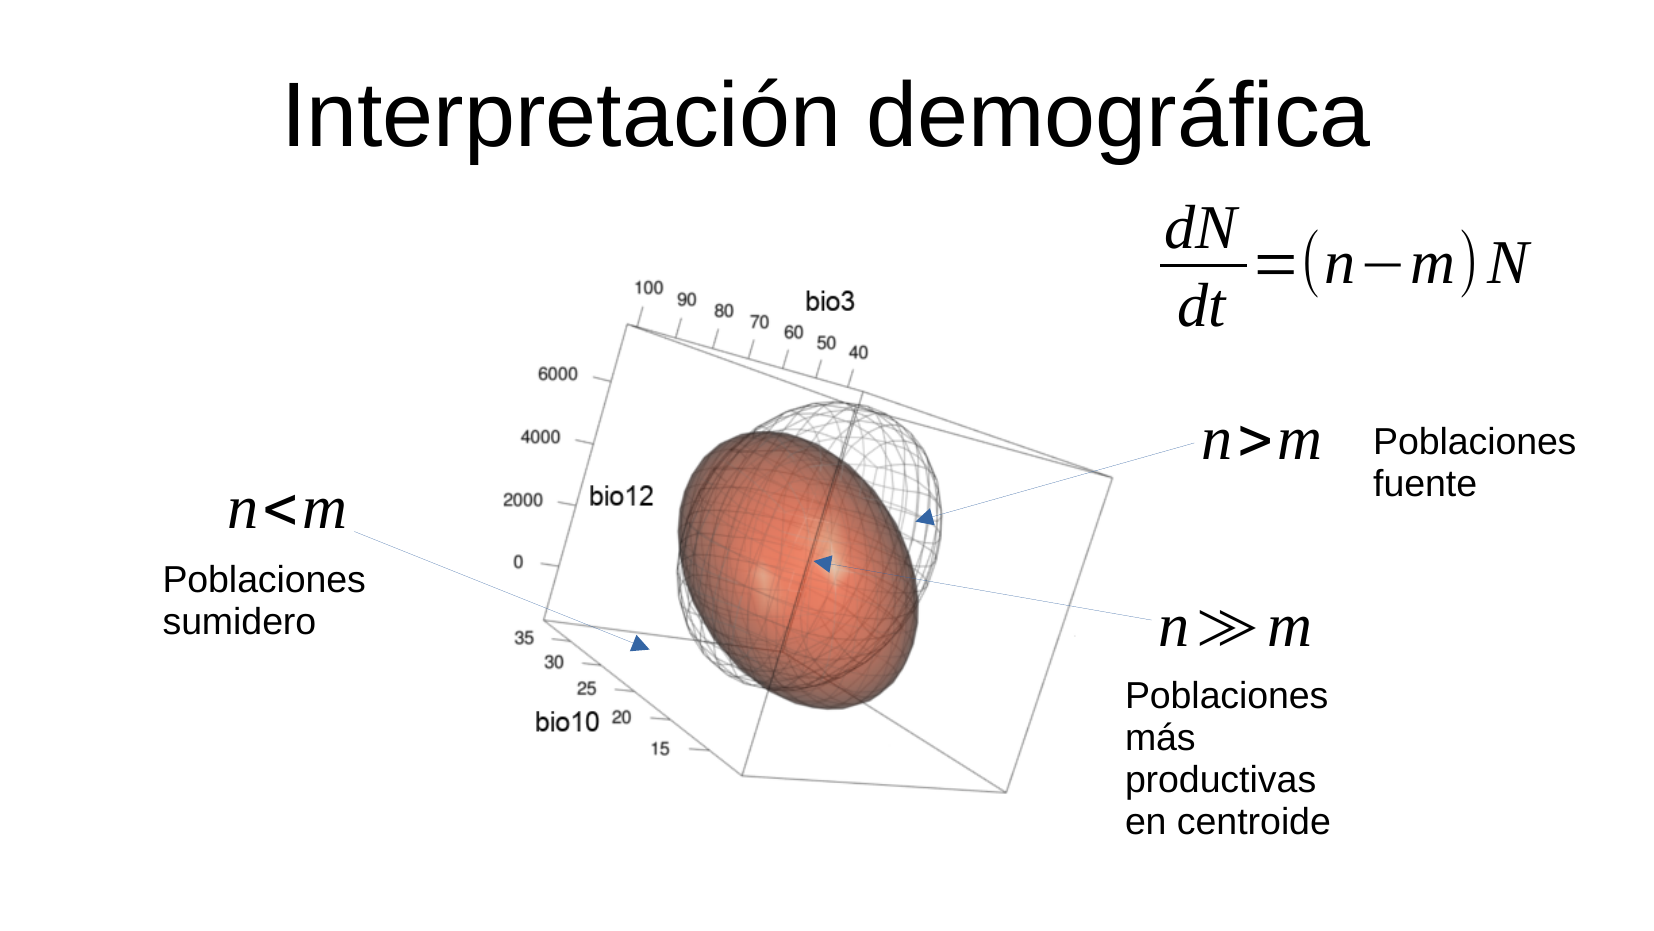

# Interpretación demográfica
Poblaciones fuente
Poblaciones sumidero
Poblaciones más productivas en centroide